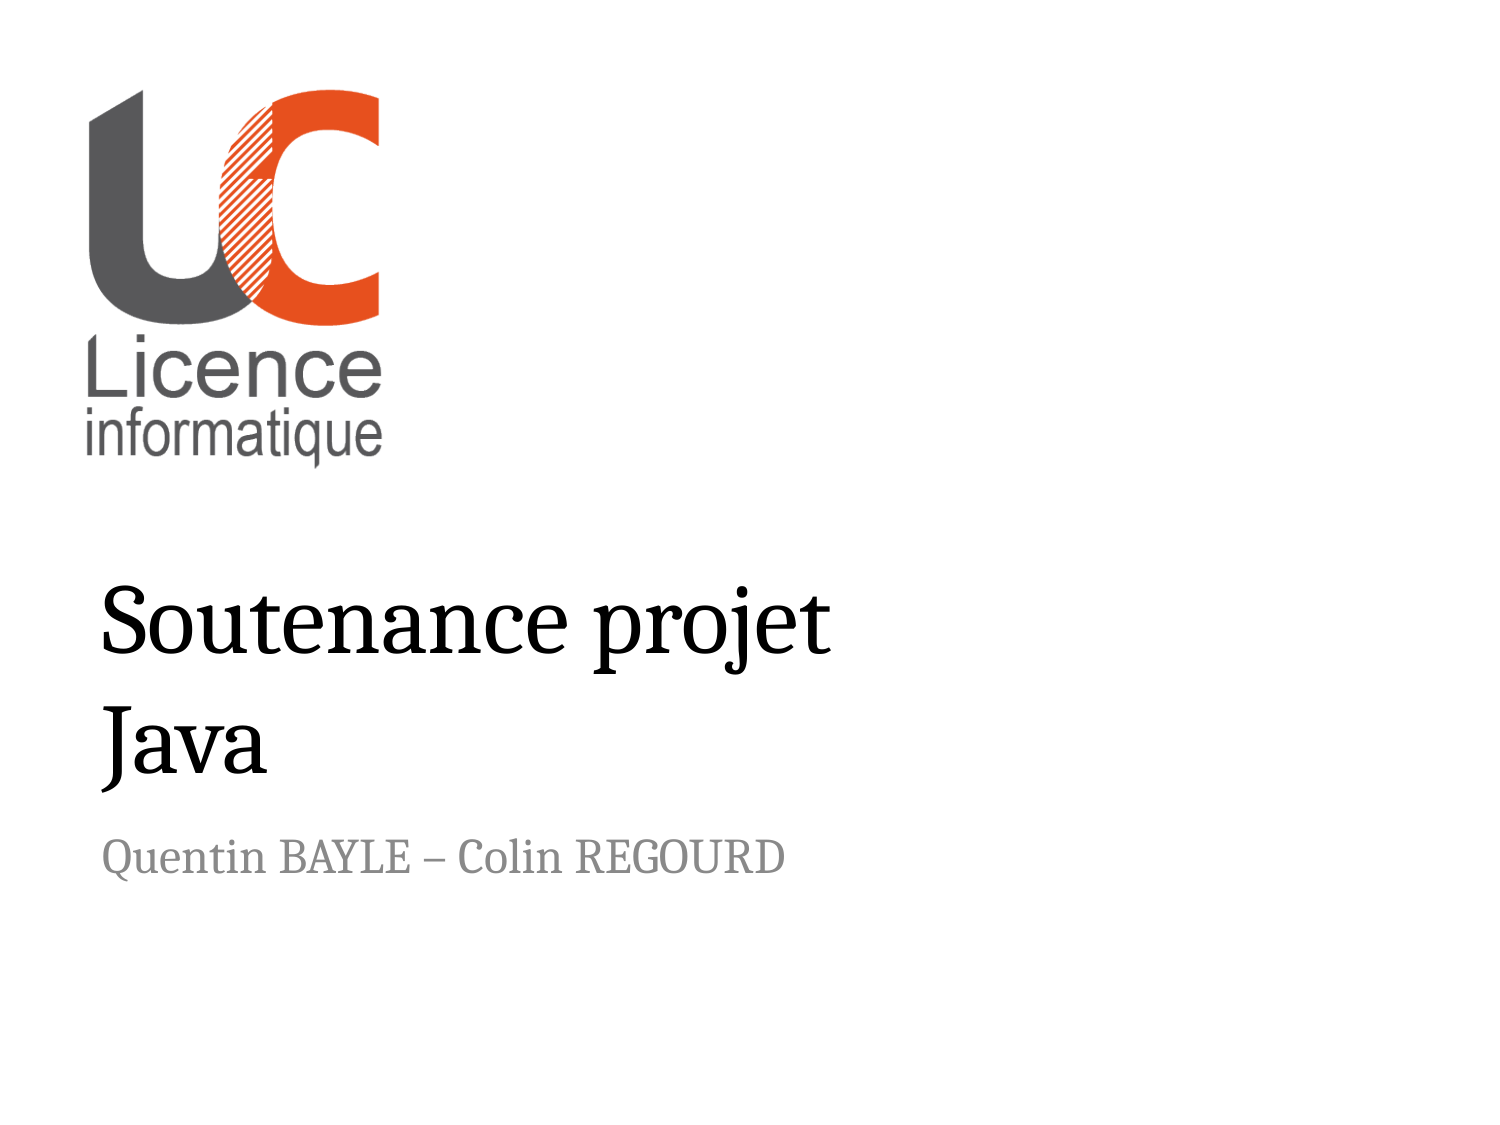

# Soutenance projet Java
Quentin BAYLE – Colin REGOURD